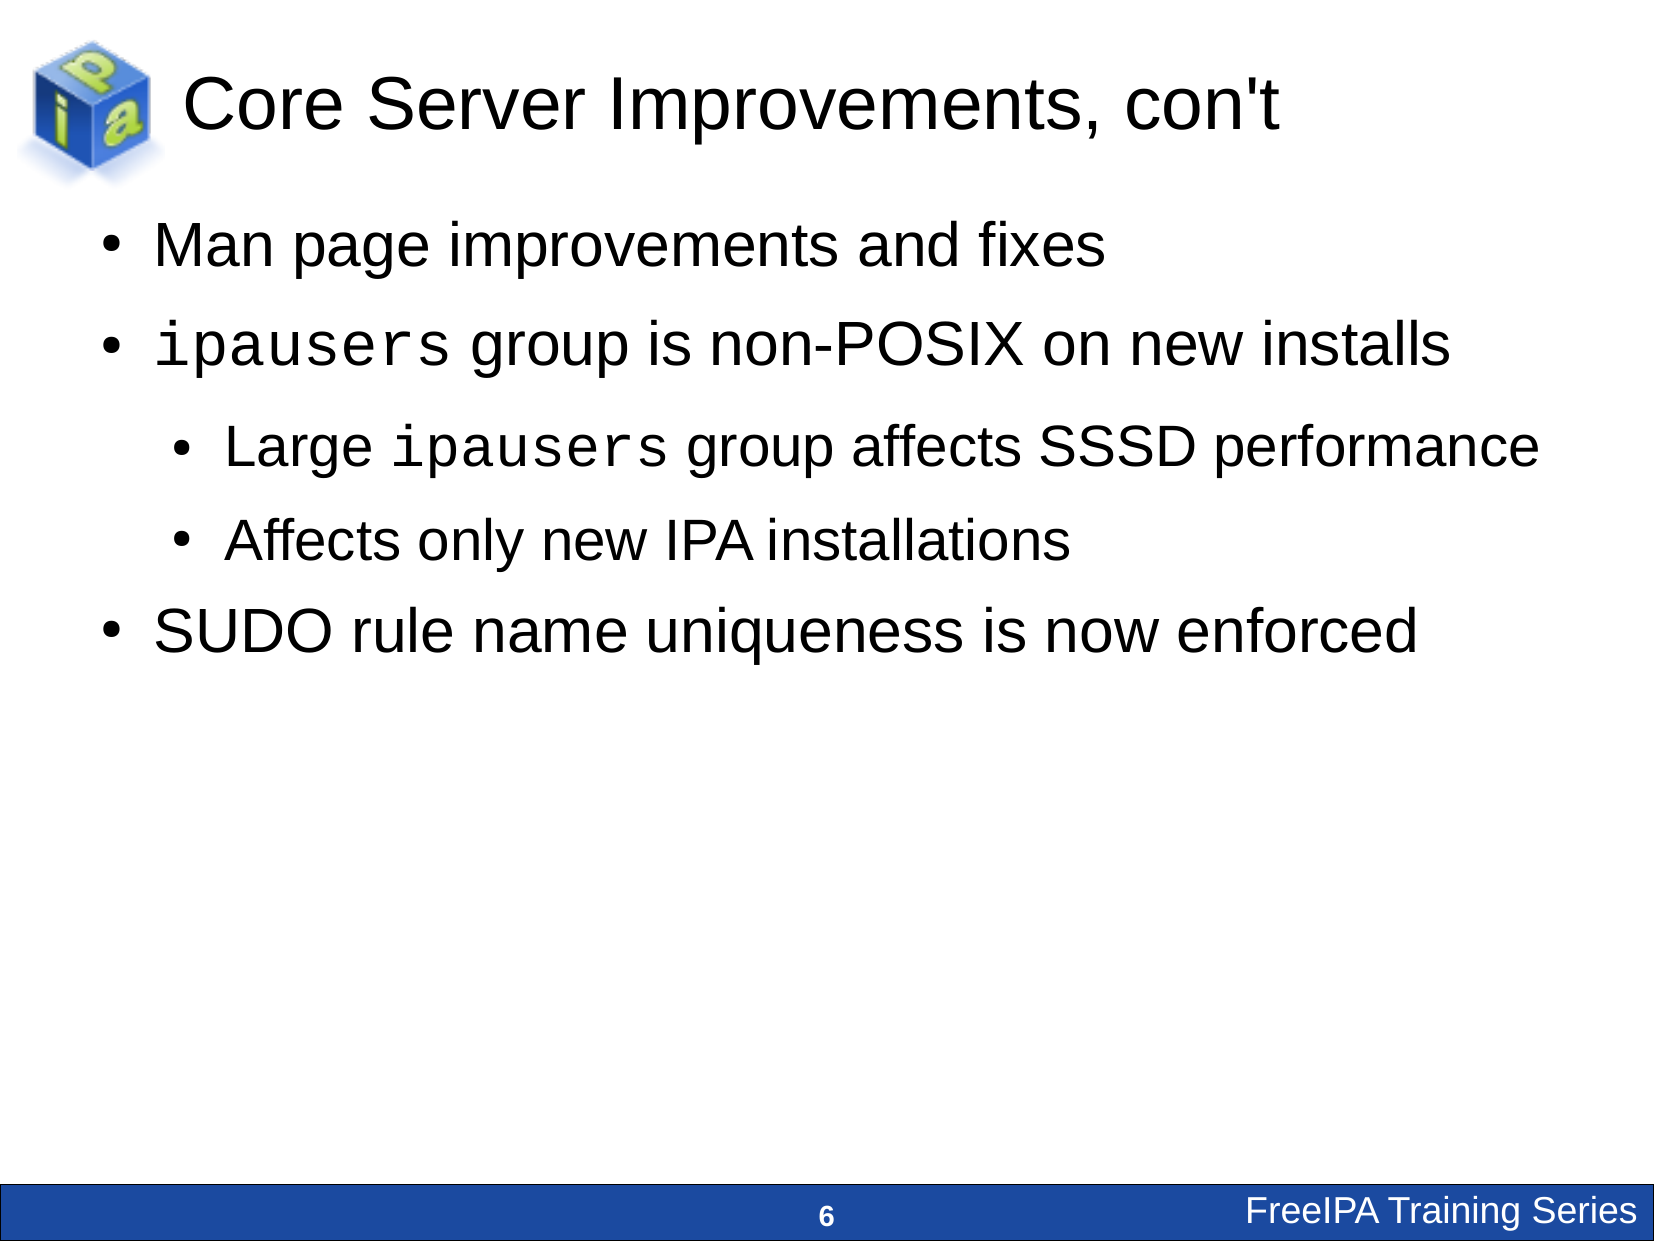

# Core Server Improvements, con't
Man page improvements and fixes
ipausers group is non-POSIX on new installs
Large ipausers group affects SSSD performance
Affects only new IPA installations
SUDO rule name uniqueness is now enforced
6